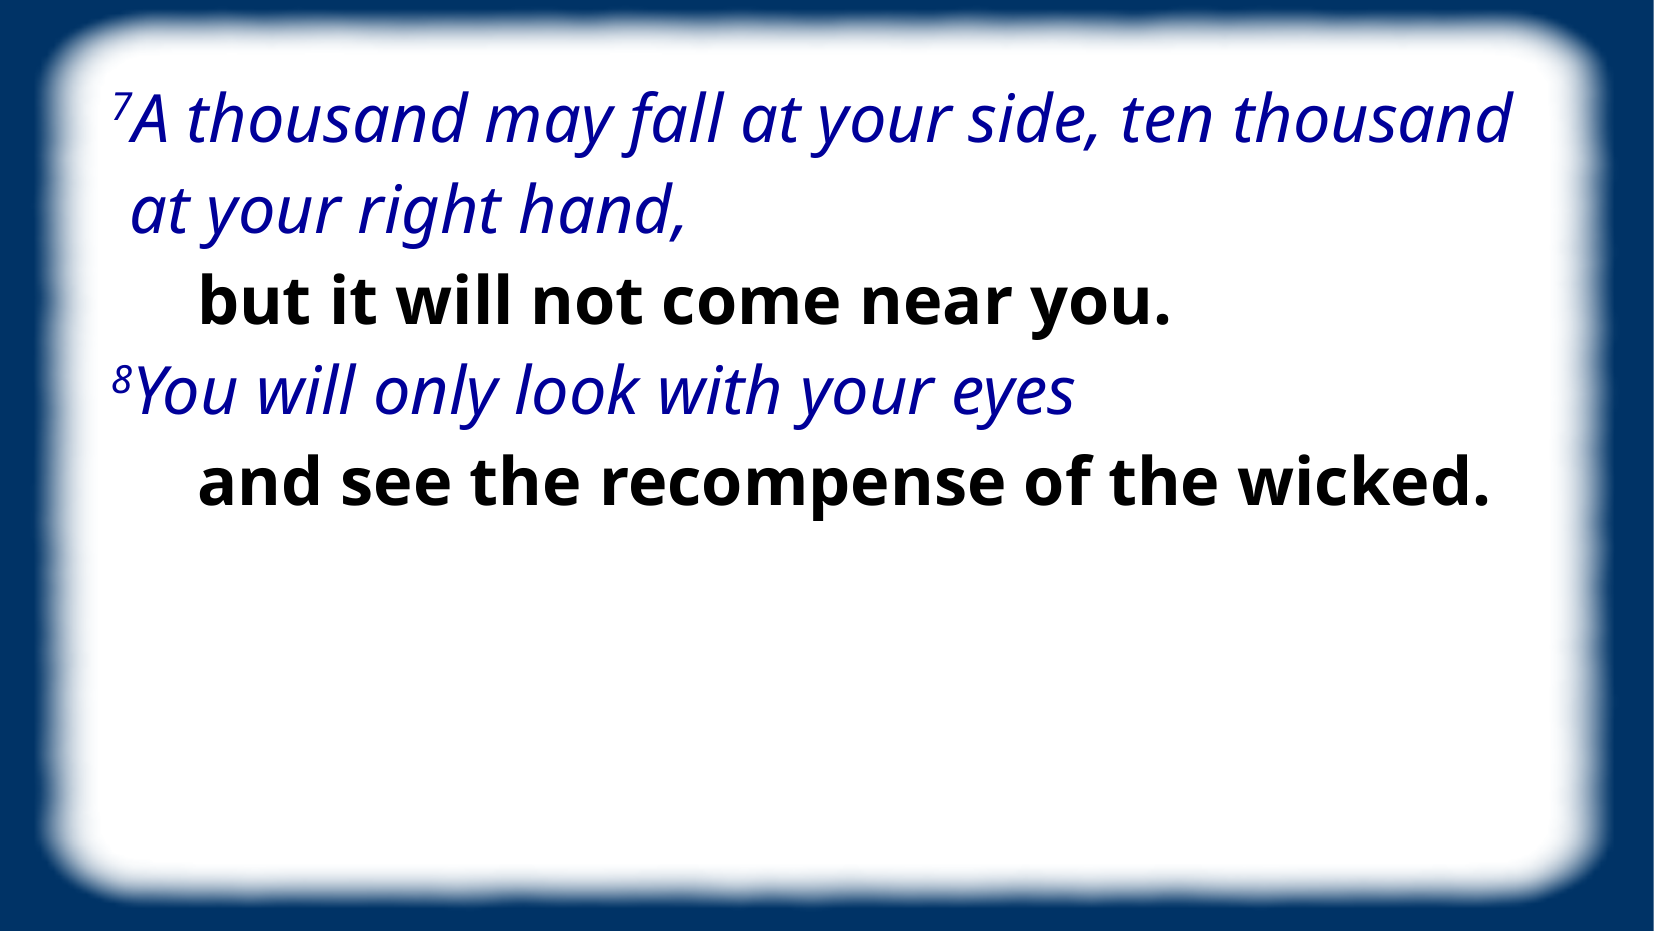

7A thousand may fall at your side, ten thousand at your right hand,
 but it will not come near you.
8You will only look with your eyes
 and see the recompense of the wicked.